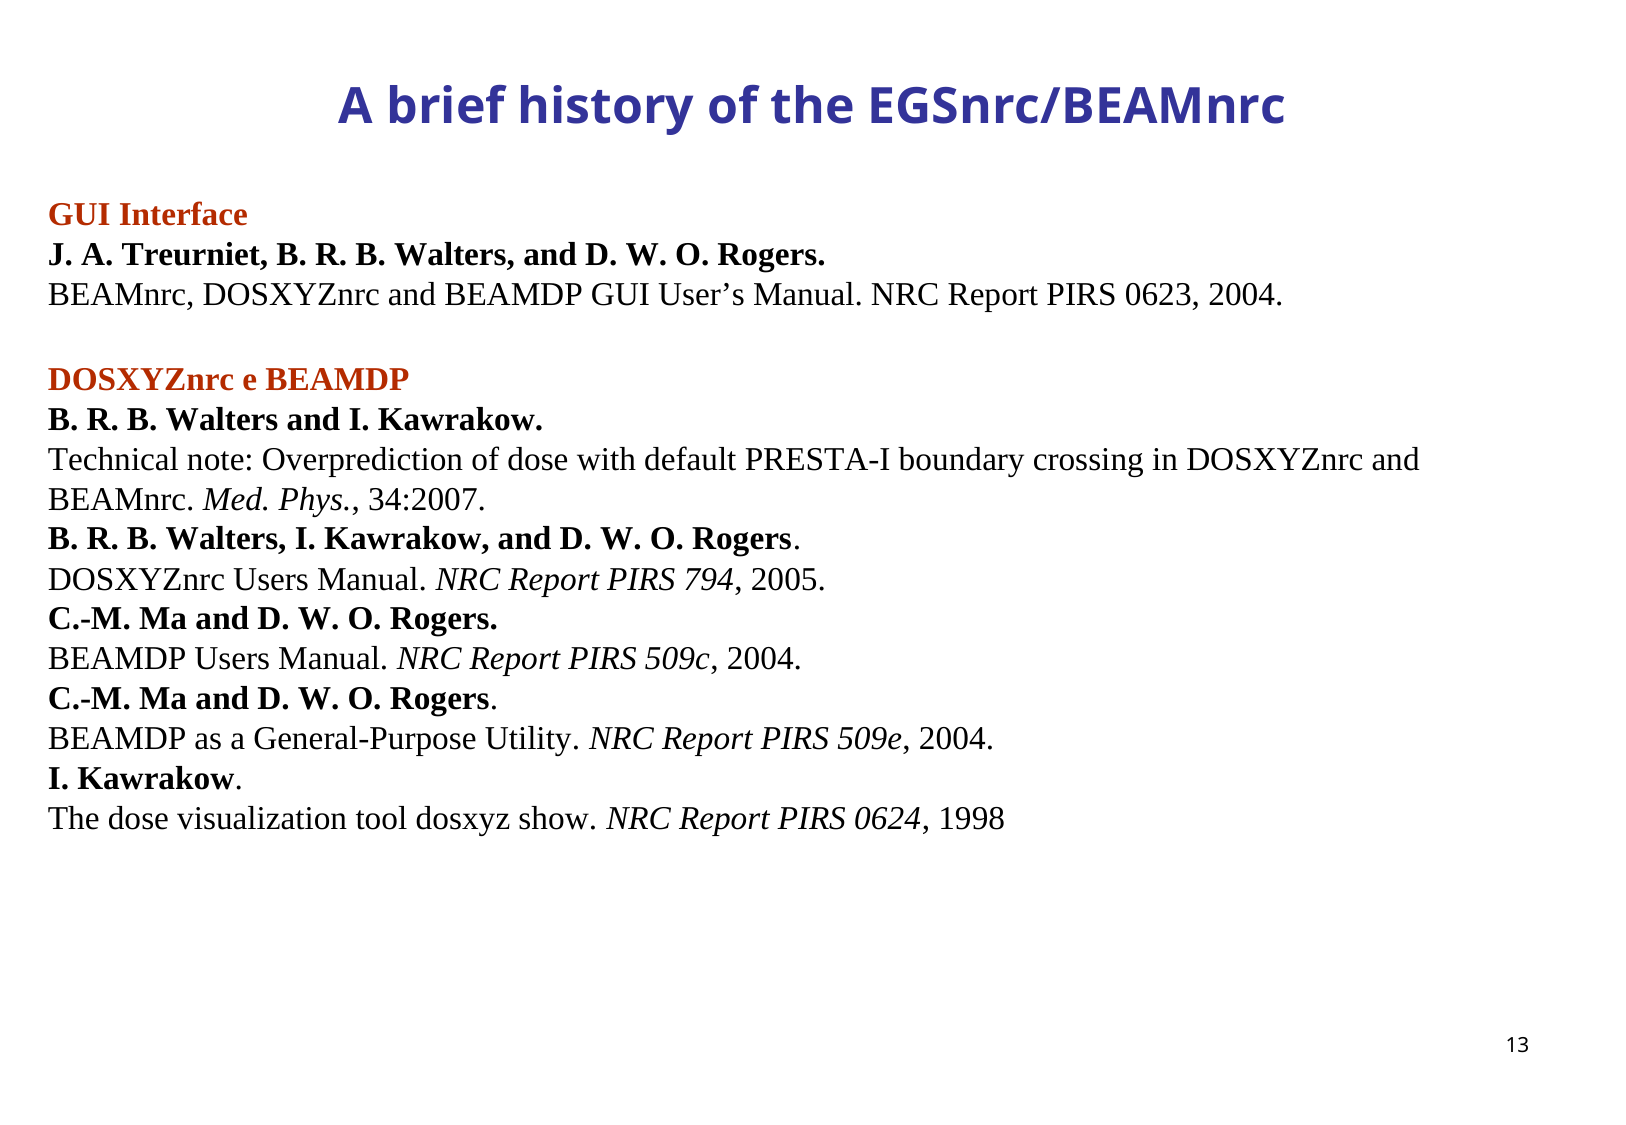

A brief history of the EGSnrc/BEAMnrc
GUI Interface
J. A. Treurniet, B. R. B. Walters, and D. W. O. Rogers.
BEAMnrc, DOSXYZnrc and BEAMDP GUI User’s Manual. NRC Report PIRS 0623, 2004.
DOSXYZnrc e BEAMDP
B. R. B. Walters and I. Kawrakow.
Technical note: Overprediction of dose with default PRESTA-I boundary crossing in DOSXYZnrc and BEAMnrc. Med. Phys., 34:2007.
B. R. B. Walters, I. Kawrakow, and D. W. O. Rogers.
DOSXYZnrc Users Manual. NRC Report PIRS 794, 2005.
C.-M. Ma and D. W. O. Rogers.
BEAMDP Users Manual. NRC Report PIRS 509c, 2004.
C.-M. Ma and D. W. O. Rogers.
BEAMDP as a General-Purpose Utility. NRC Report PIRS 509e, 2004.
I. Kawrakow.
The dose visualization tool dosxyz show. NRC Report PIRS 0624, 1998
13